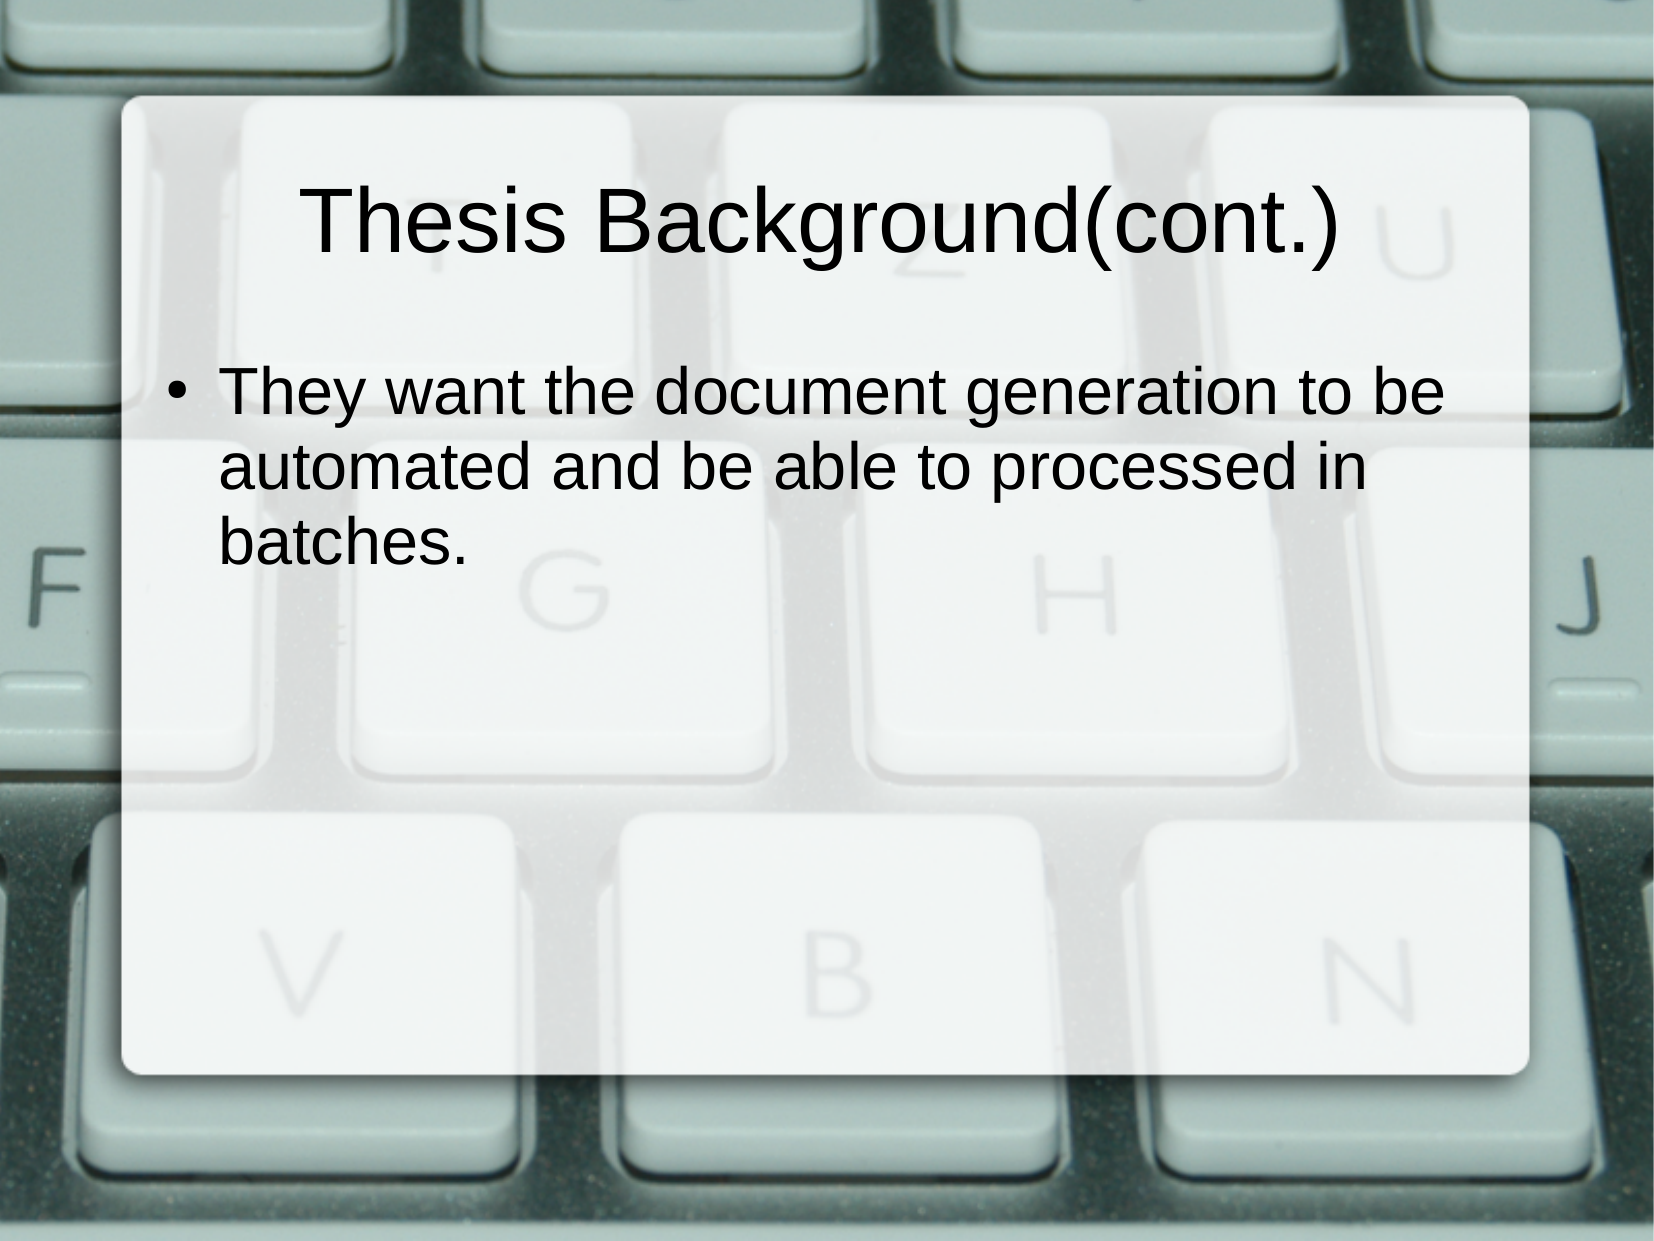

# Thesis Background(cont.)
They want the document generation to be automated and be able to processed in batches.